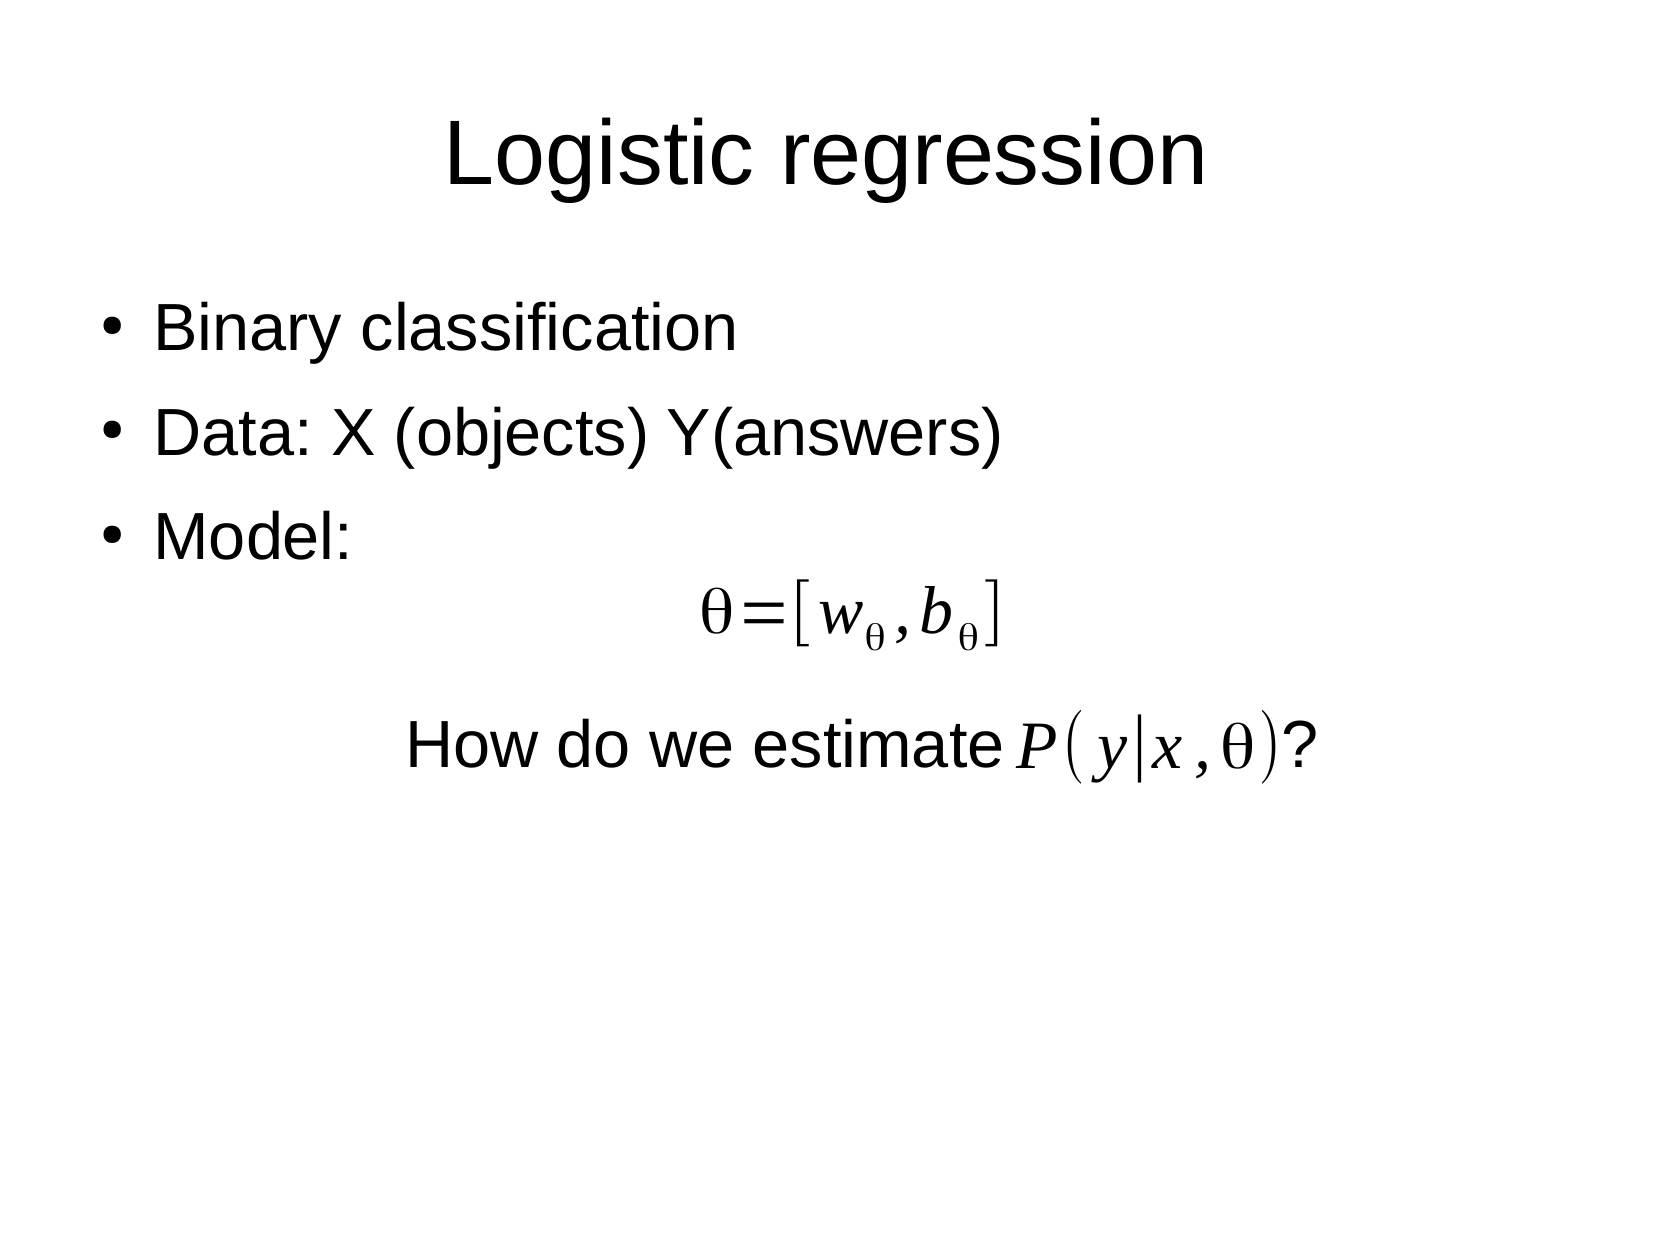

# Logistic regression
Binary classification
Data: X (objects) Y(answers)
Model:
How do we estimate ?